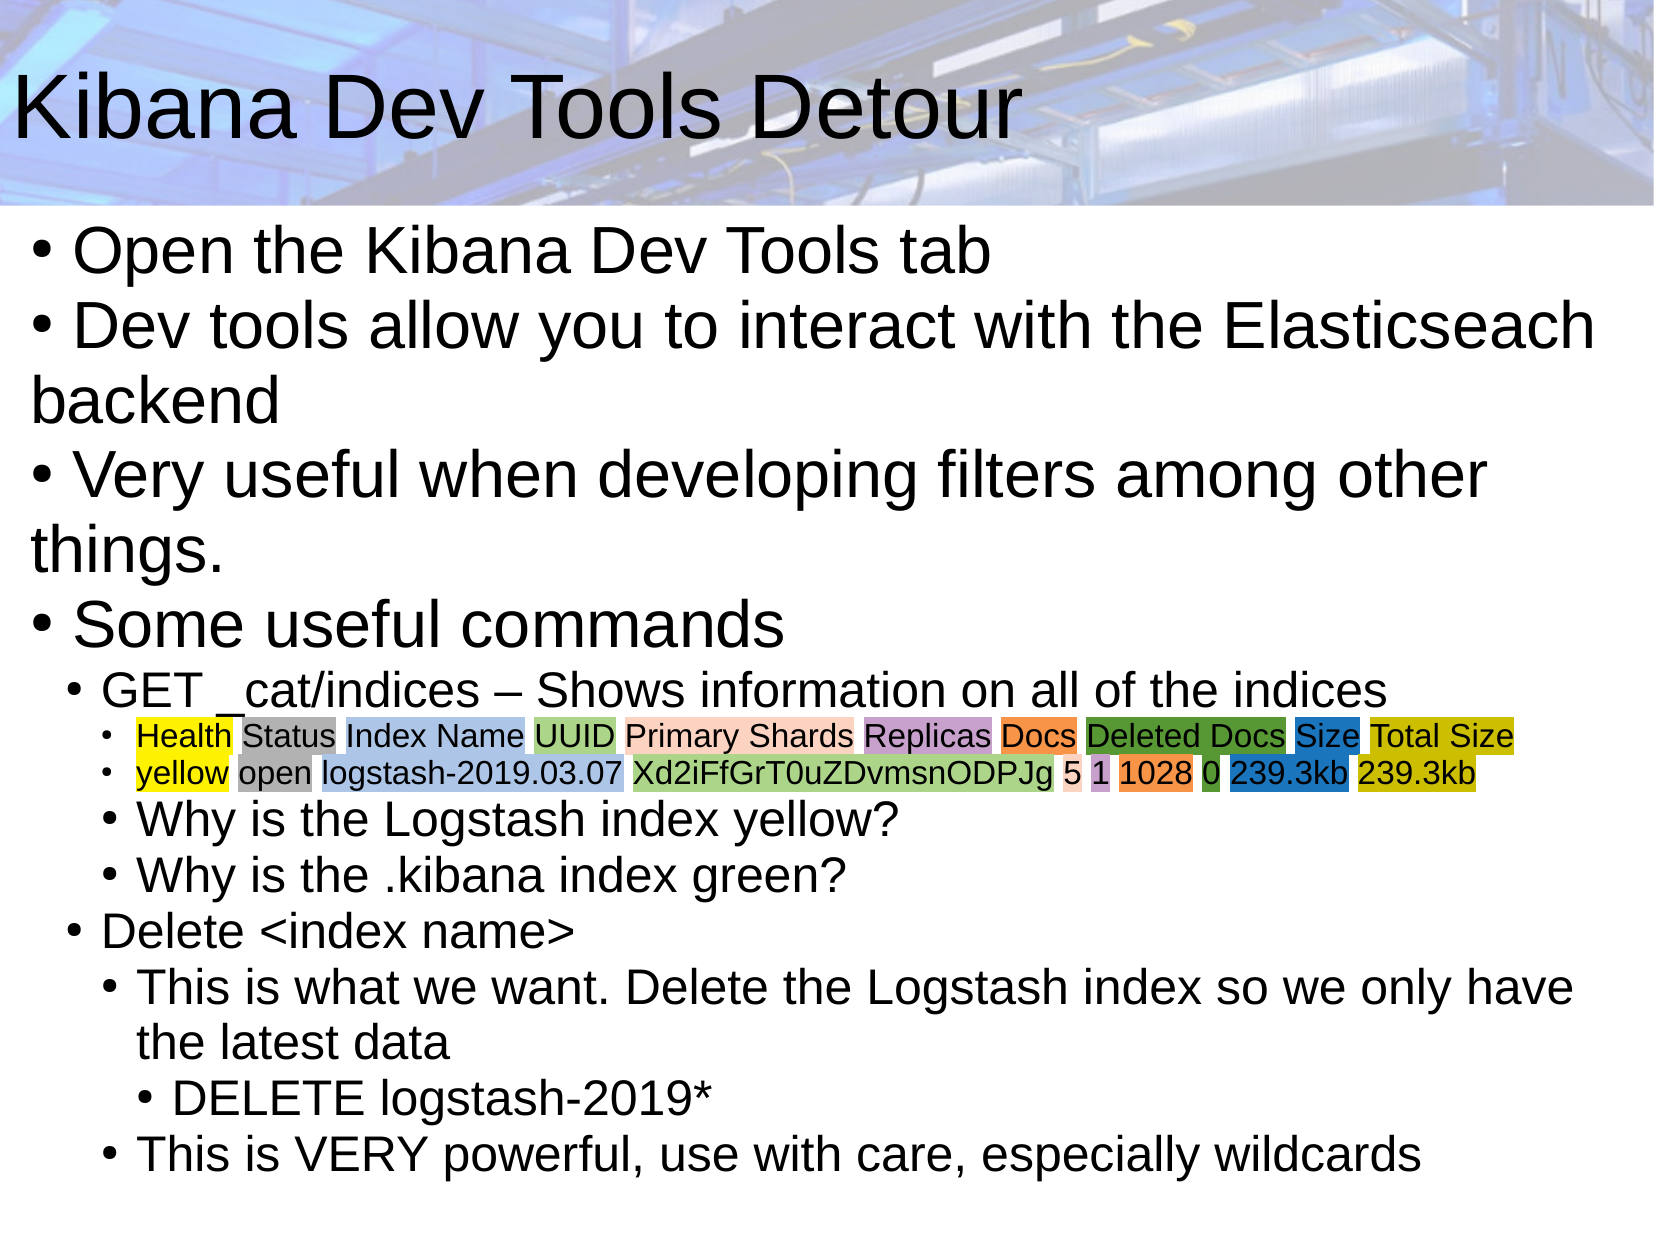

# Kibana Dev Tools Detour
 Open the Kibana Dev Tools tab
 Dev tools allow you to interact with the Elasticseach backend
 Very useful when developing filters among other things.
 Some useful commands
GET _cat/indices – Shows information on all of the indices
Health Status Index Name UUID Primary Shards Replicas Docs Deleted Docs Size Total Size
yellow open logstash-2019.03.07 Xd2iFfGrT0uZDvmsnODPJg 5 1 1028 0 239.3kb 239.3kb
Why is the Logstash index yellow?
Why is the .kibana index green?
Delete <index name>
This is what we want. Delete the Logstash index so we only have the latest data
DELETE logstash-2019*
This is VERY powerful, use with care, especially wildcards